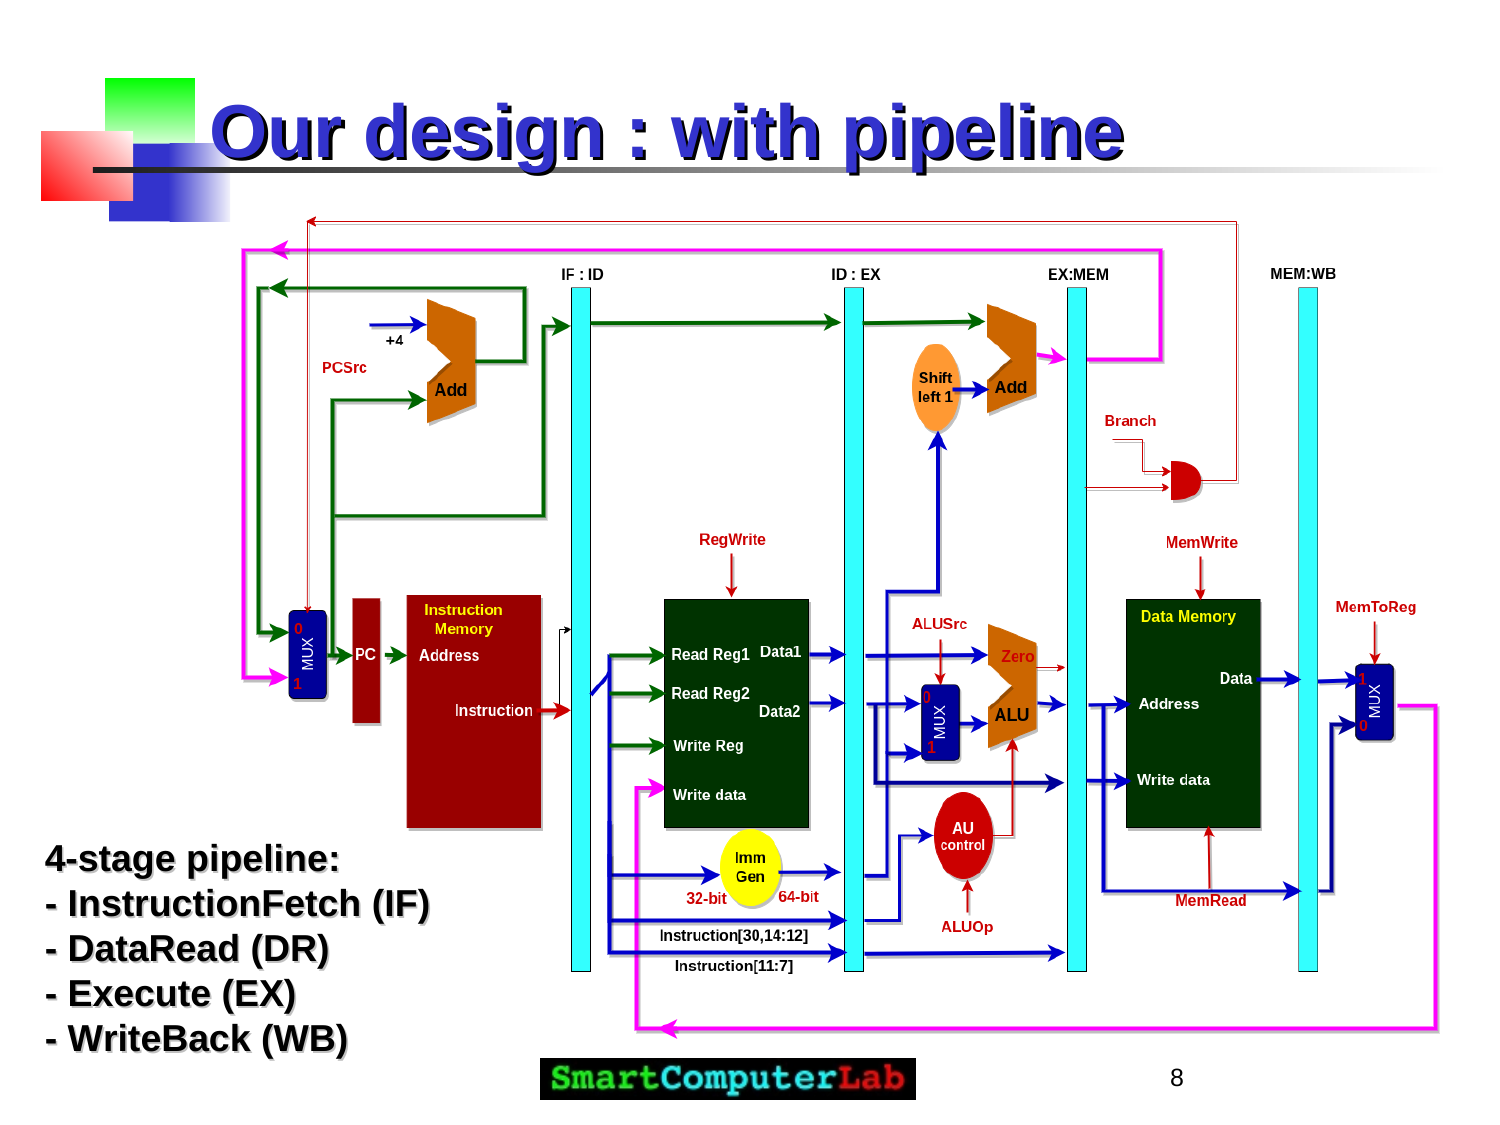

# Our design : with pipeline
4-stage pipeline:
- InstructionFetch (IF)
- DataRead (DR)
- Execute (EX)
- WriteBack (WB)
8